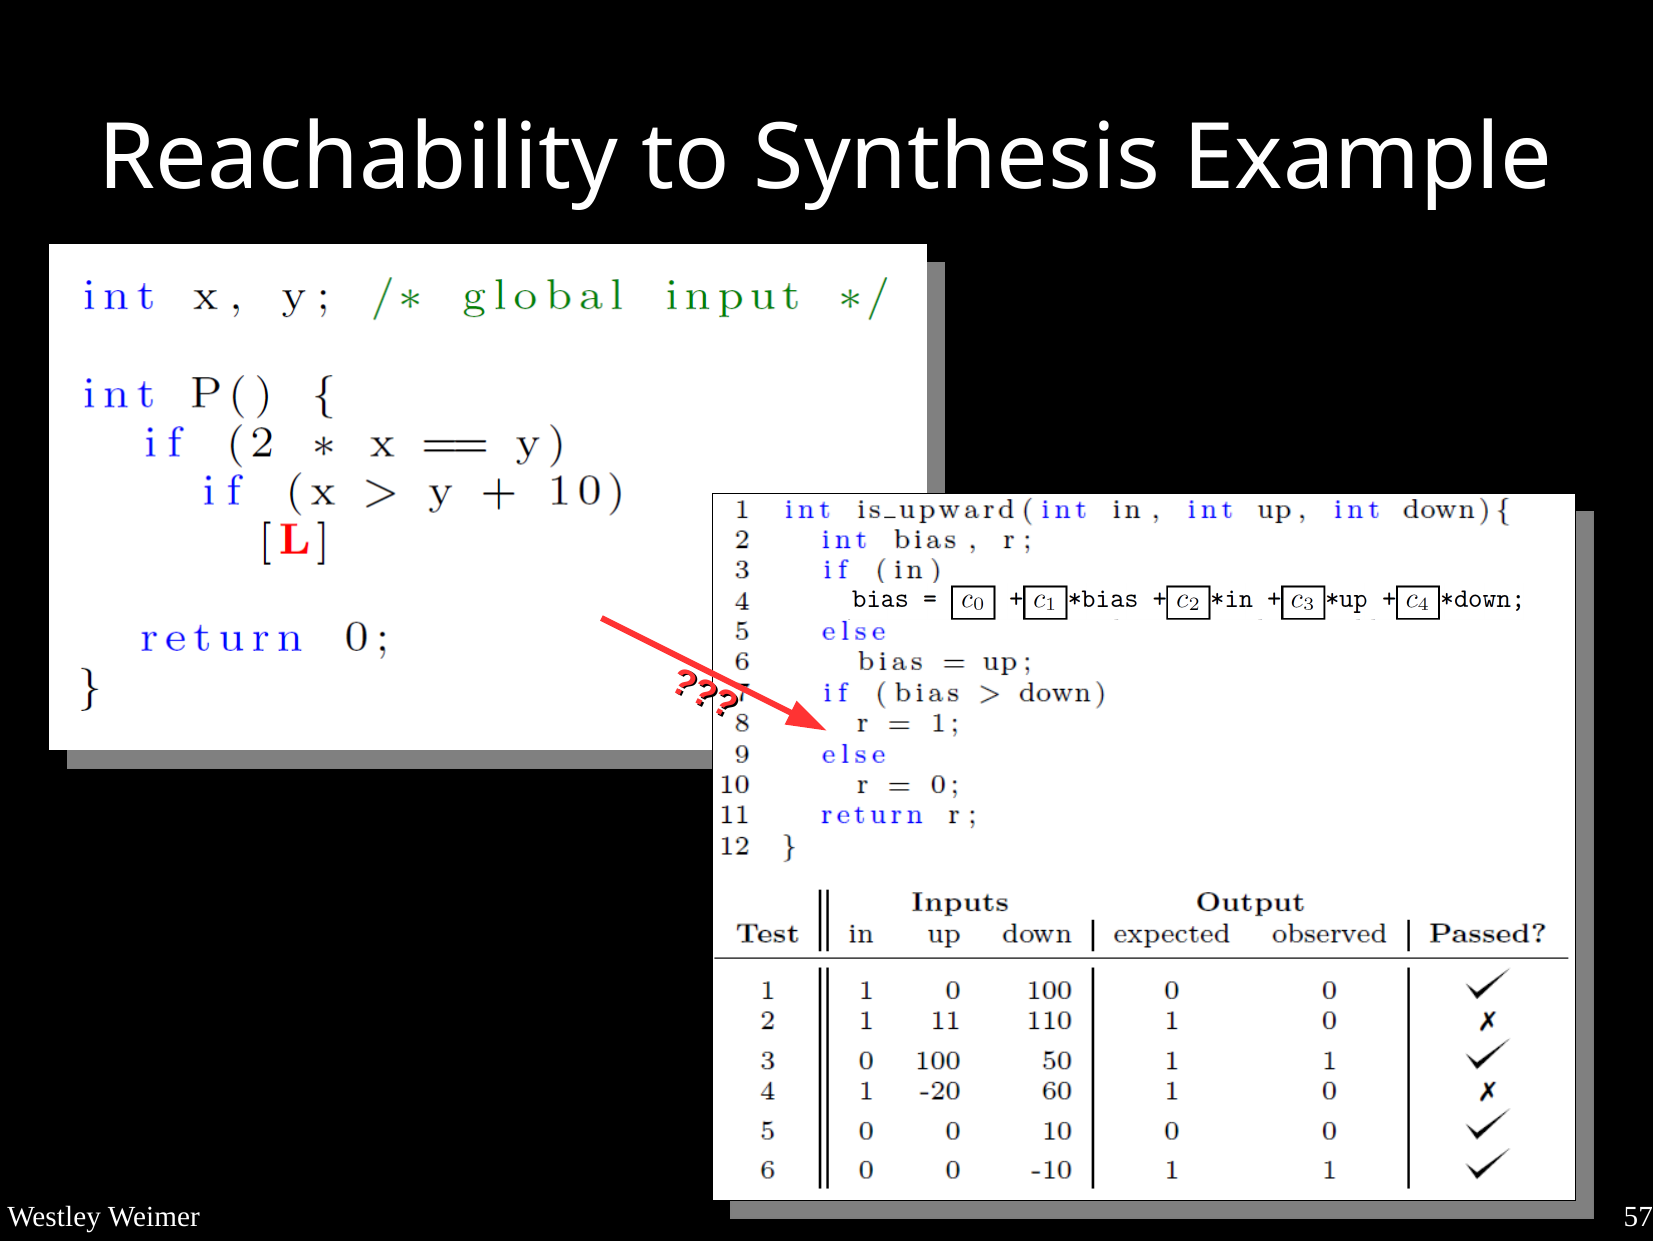

# Reachability to Synthesis Example
???
57